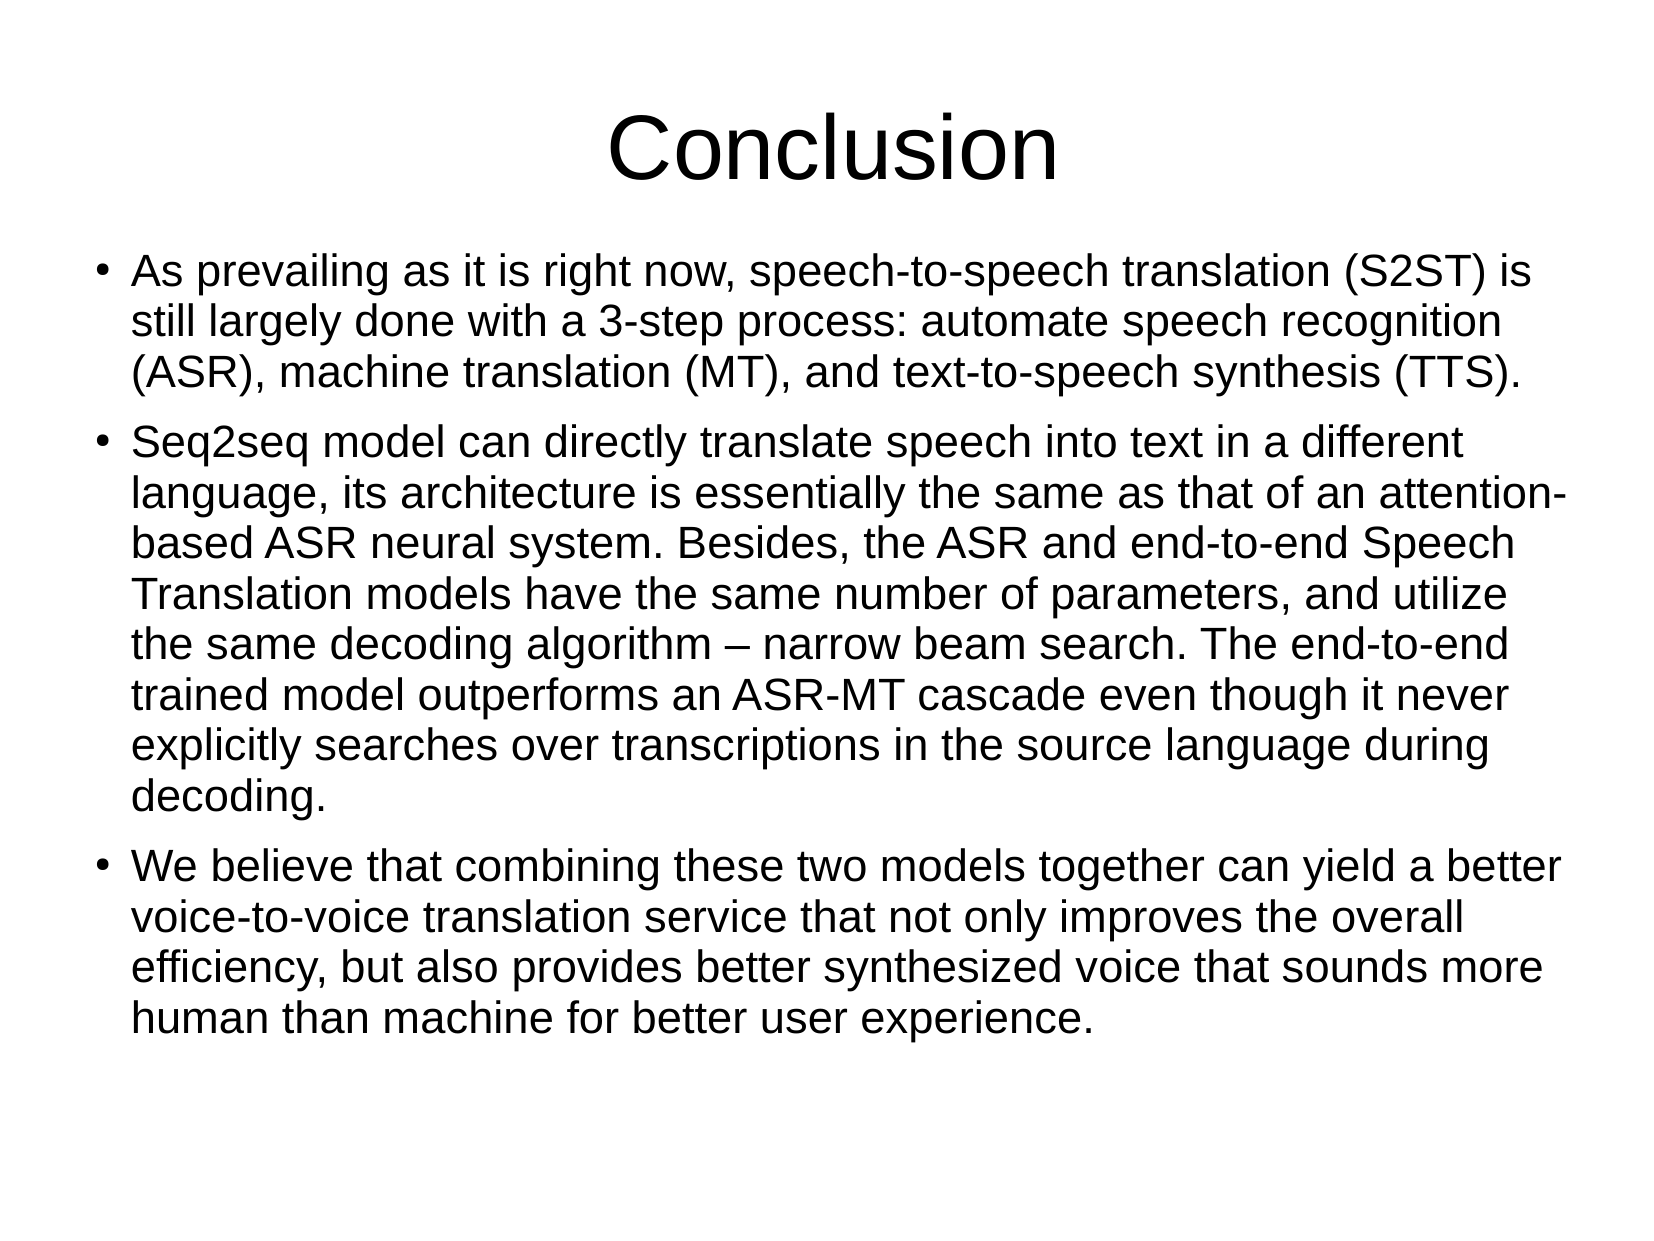

# Conclusion
As prevailing as it is right now, speech-to-speech translation (S2ST) is still largely done with a 3-step process: automate speech recognition (ASR), machine translation (MT), and text-to-speech synthesis (TTS).
Seq2seq model can directly translate speech into text in a different language, its architecture is essentially the same as that of an attention-based ASR neural system. Besides, the ASR and end-to-end Speech Translation models have the same number of parameters, and utilize the same decoding algorithm – narrow beam search. The end-to-end trained model outperforms an ASR-MT cascade even though it never explicitly searches over transcriptions in the source language during decoding.
We believe that combining these two models together can yield a better voice-to-voice translation service that not only improves the overall efficiency, but also provides better synthesized voice that sounds more human than machine for better user experience.